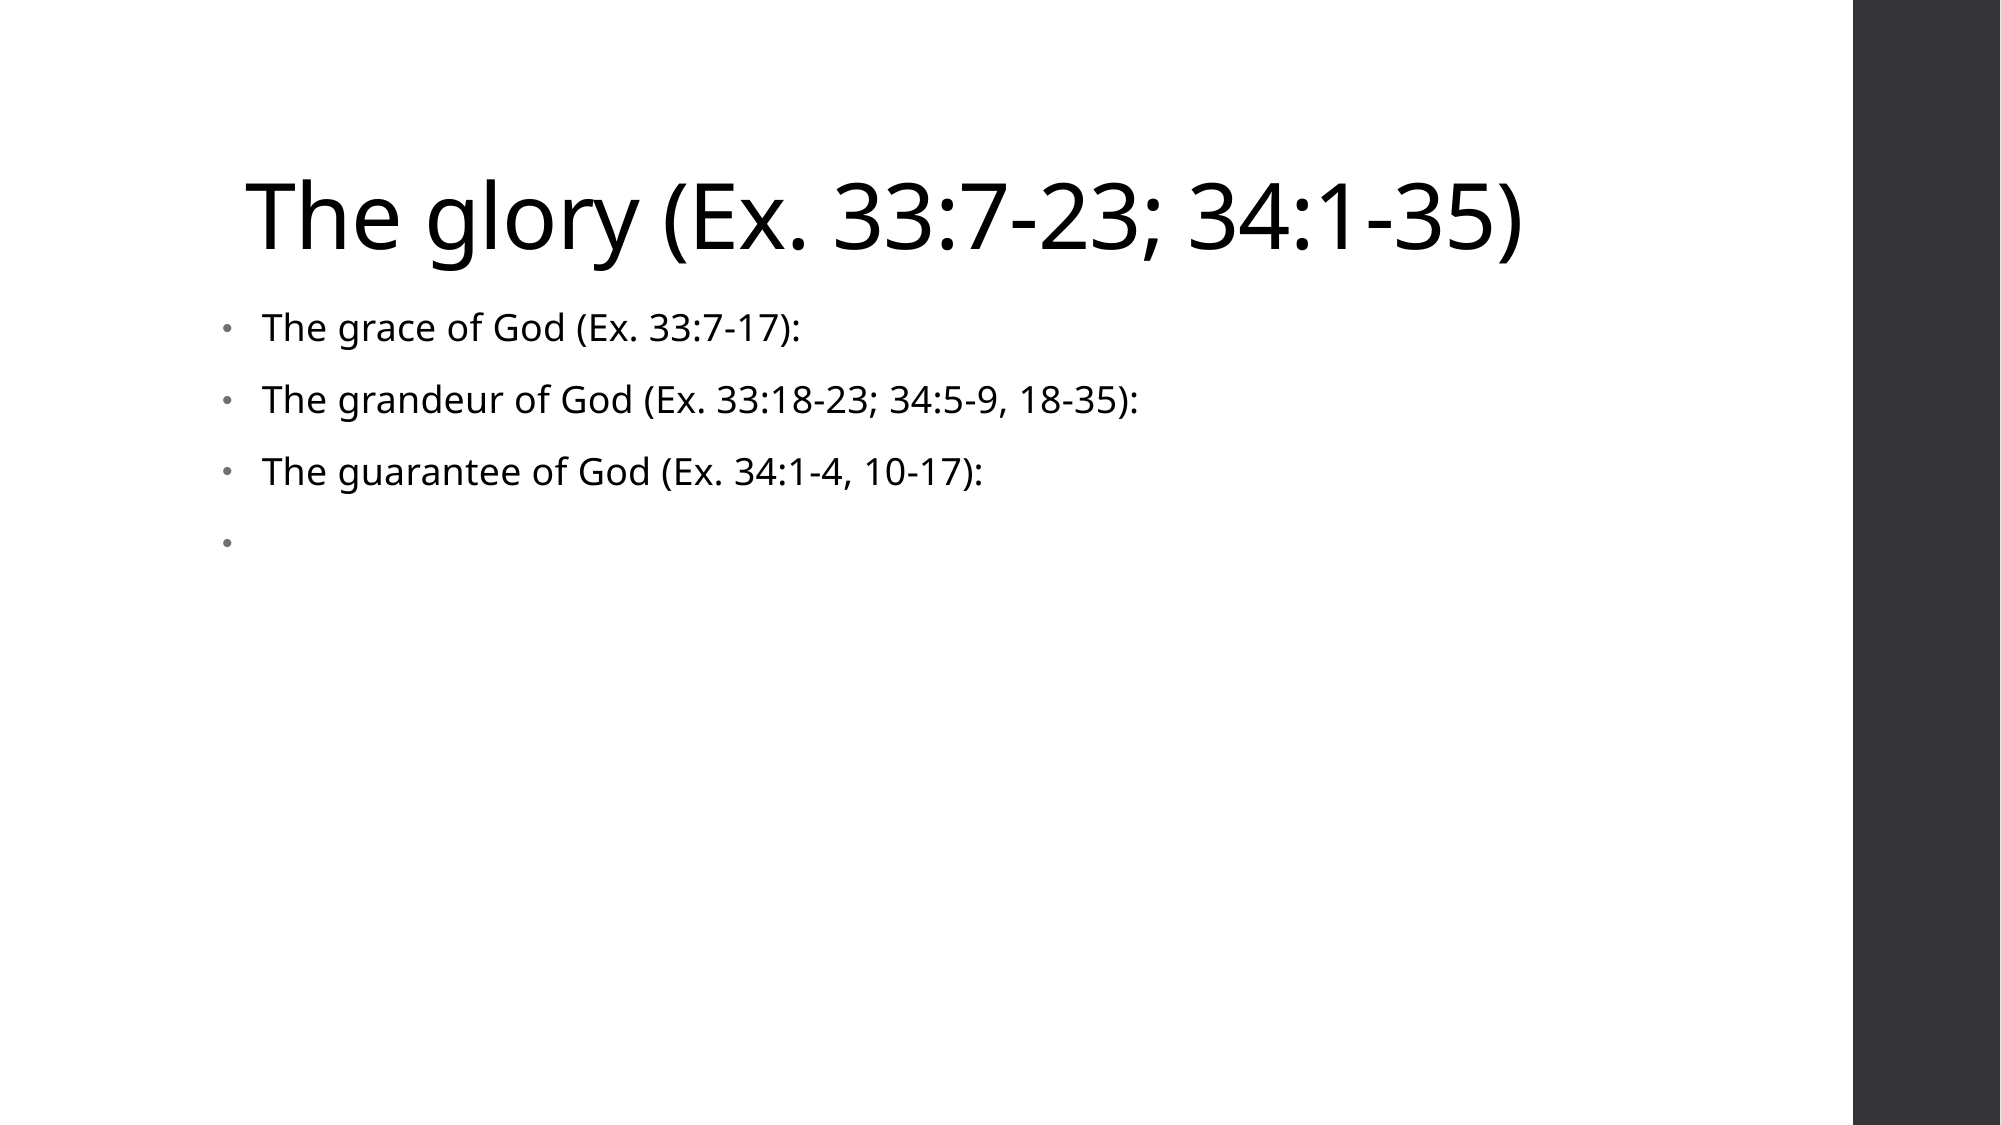

# The glory (Ex. 33:7-23; 34:1-35)
 The grace of God (Ex. 33:7-17):
 The grandeur of God (Ex. 33:18-23; 34:5-9, 18-35):
 The guarantee of God (Ex. 34:1-4, 10-17):